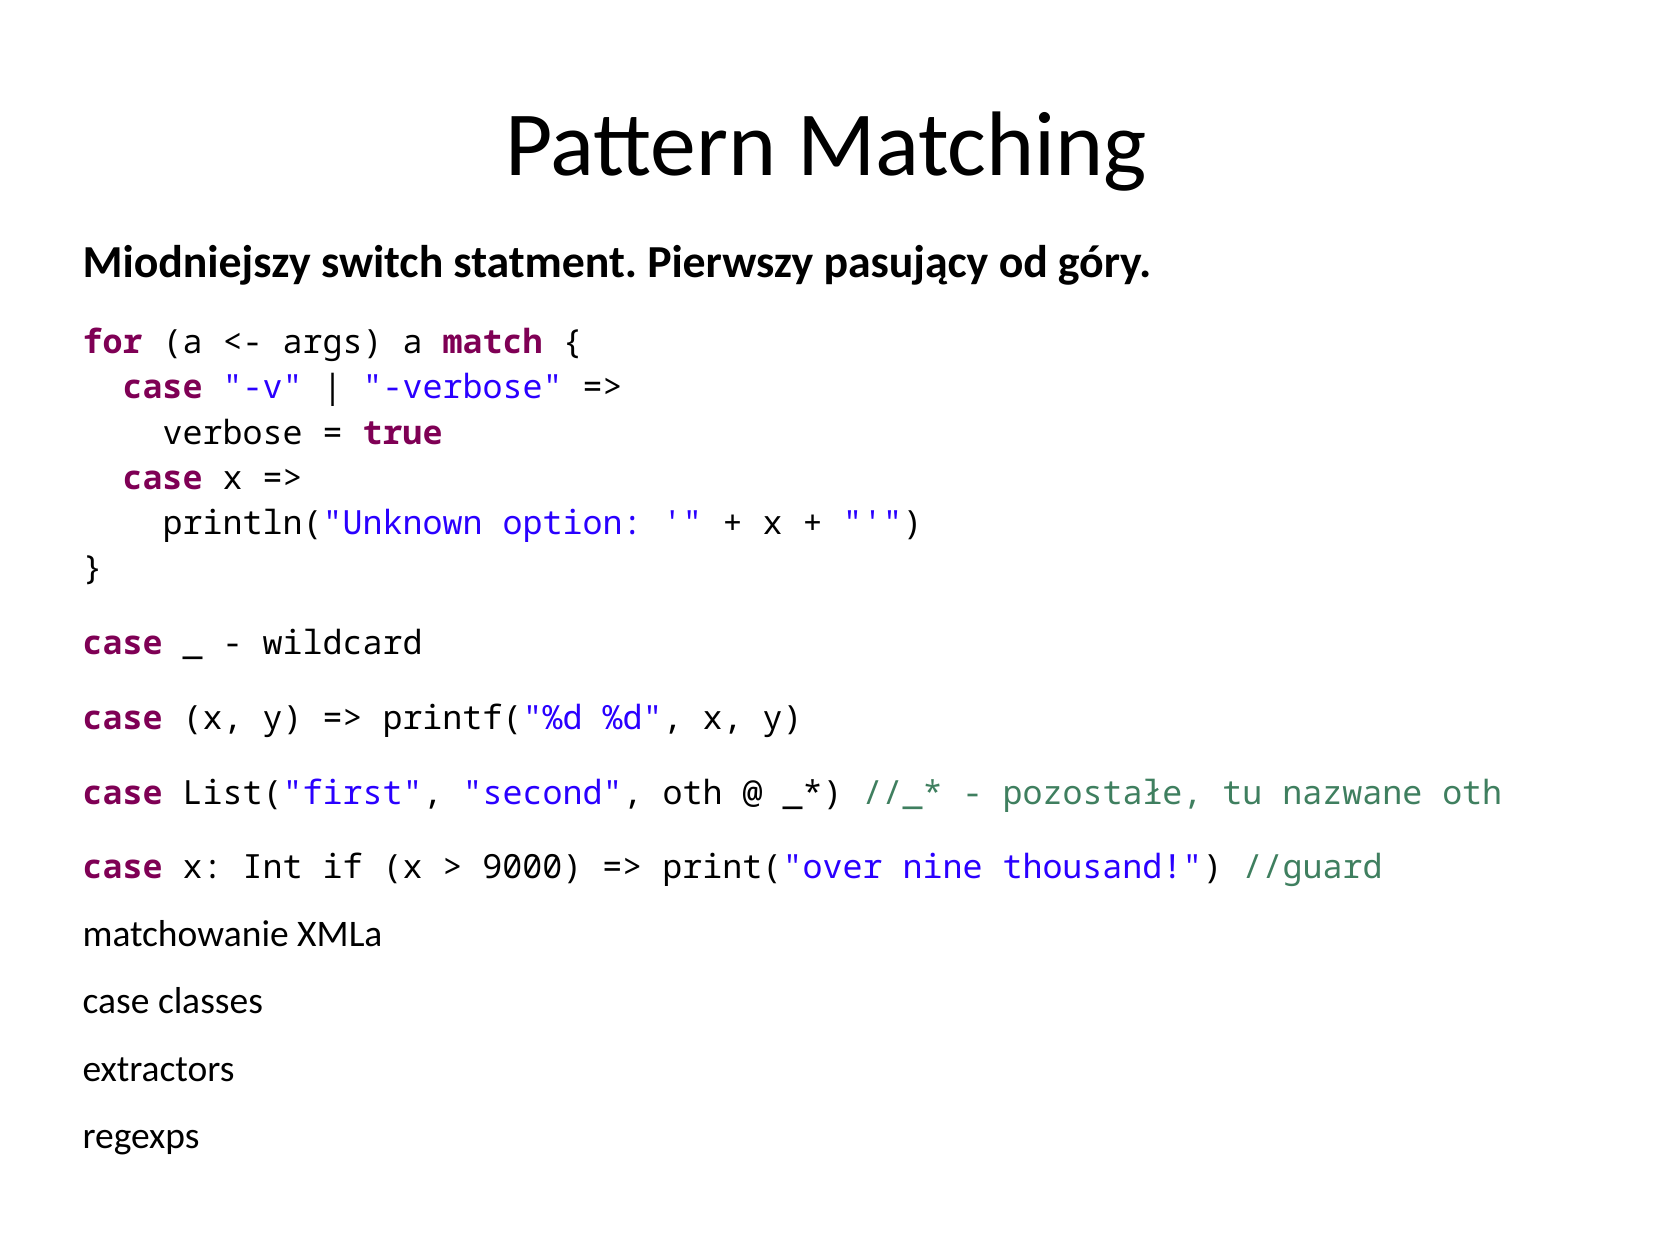

# Pattern Matching
Miodniejszy switch statment. Pierwszy pasujący od góry.
for (a <- args) a match {
 case "-v" | "-verbose" =>
 verbose = true
 case x =>
 println("Unknown option: '" + x + "'")
}
case _ - wildcard
case (x, y) => printf("%d %d", x, y)
case List("first", "second", oth @ _*) //_* - pozostałe, tu nazwane oth
case x: Int if (x > 9000) => print("over nine thousand!") //guard
matchowanie XMLa
case classes
extractors
regexps